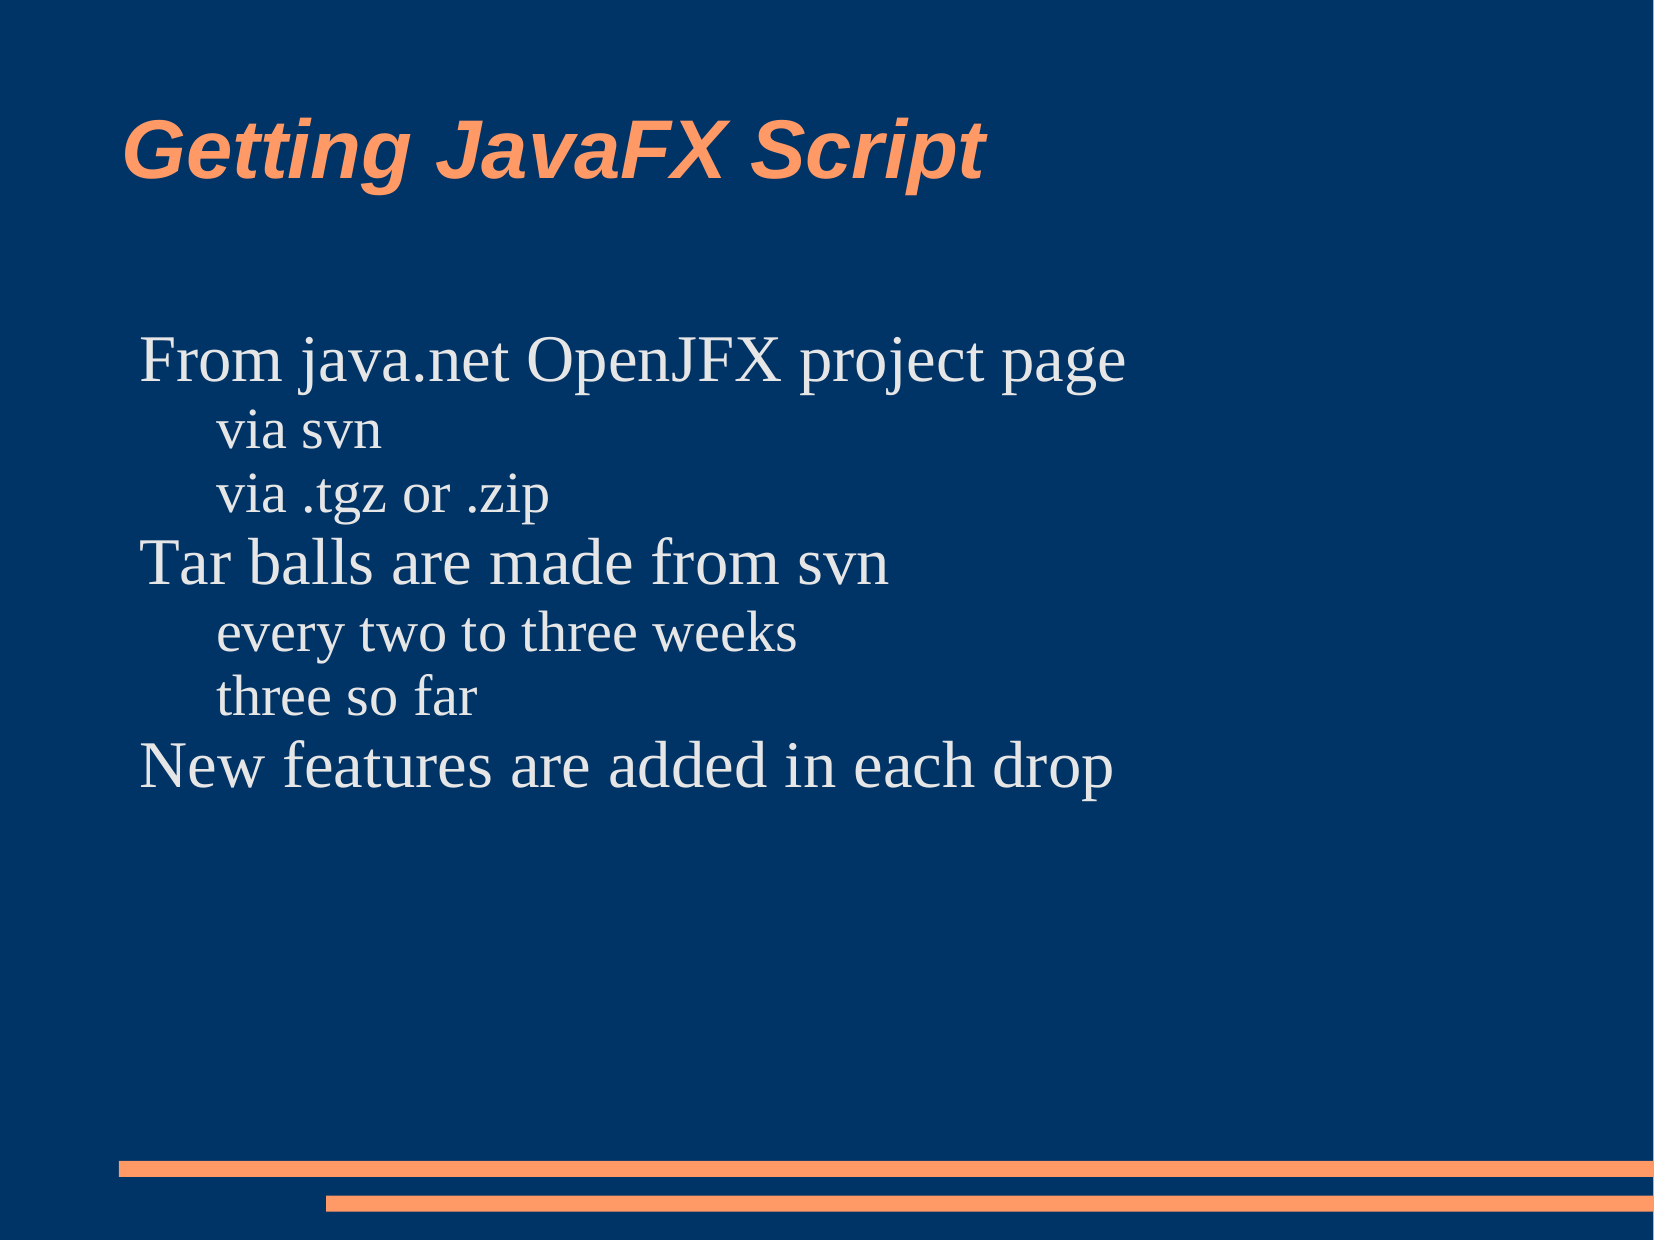

# Getting JavaFX Script
From java.net OpenJFX project page
via svn
via .tgz or .zip
Tar balls are made from svn
every two to three weeks
three so far
New features are added in each drop